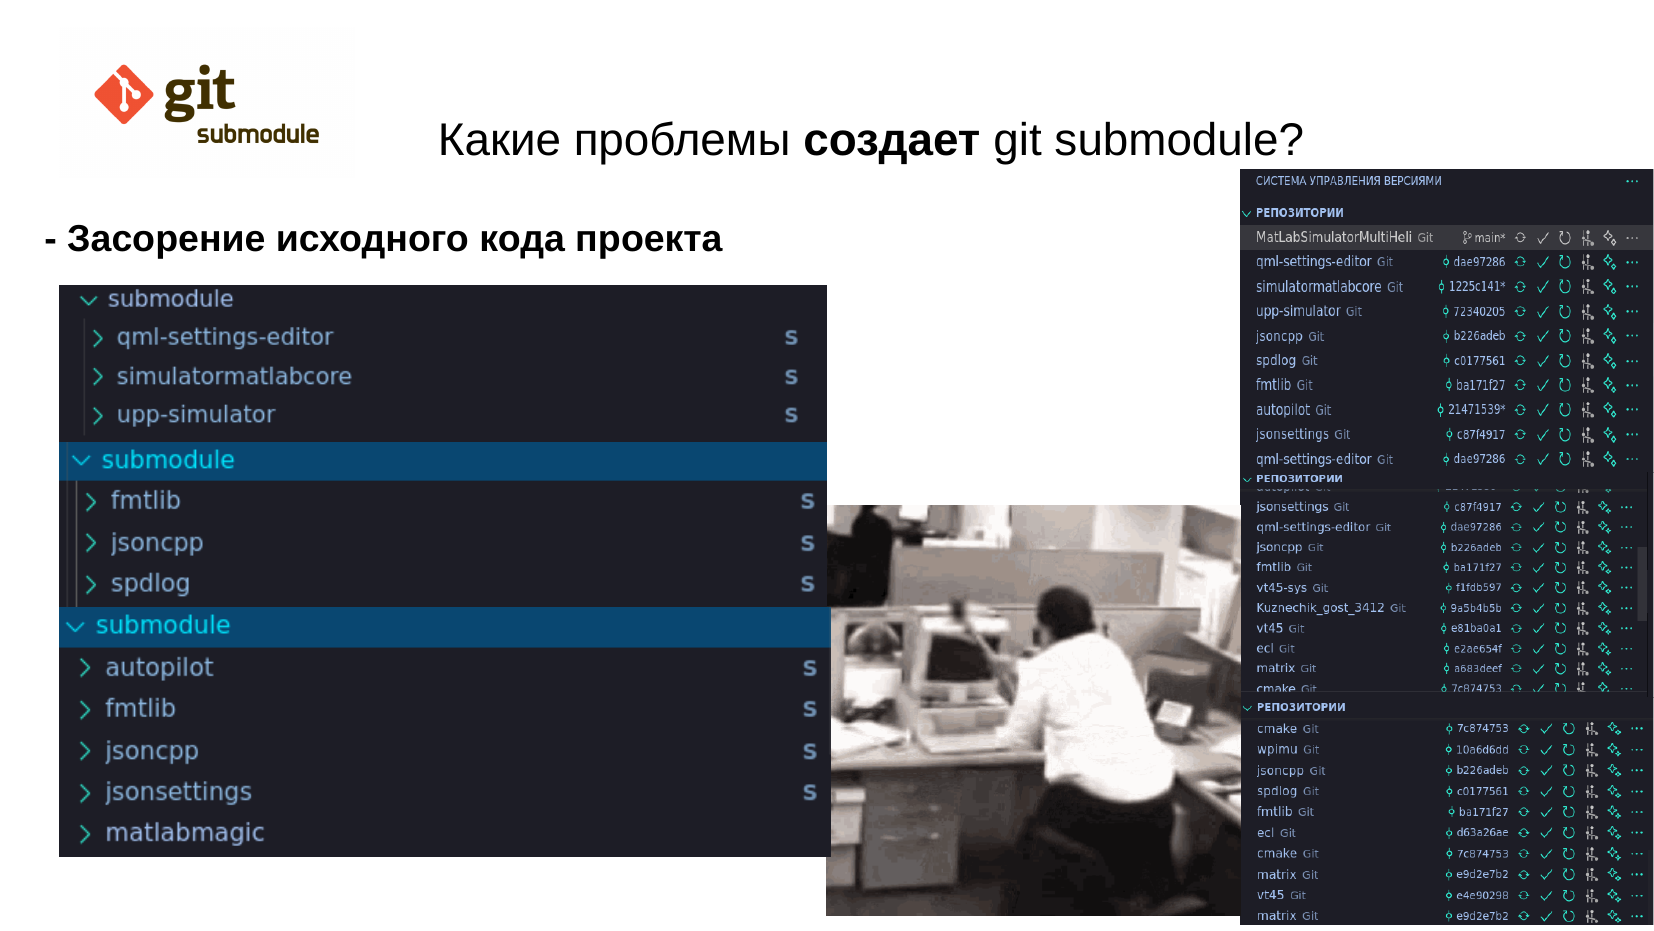

# Какие проблемы создает git submodule?
- Засорение исходного кода проекта